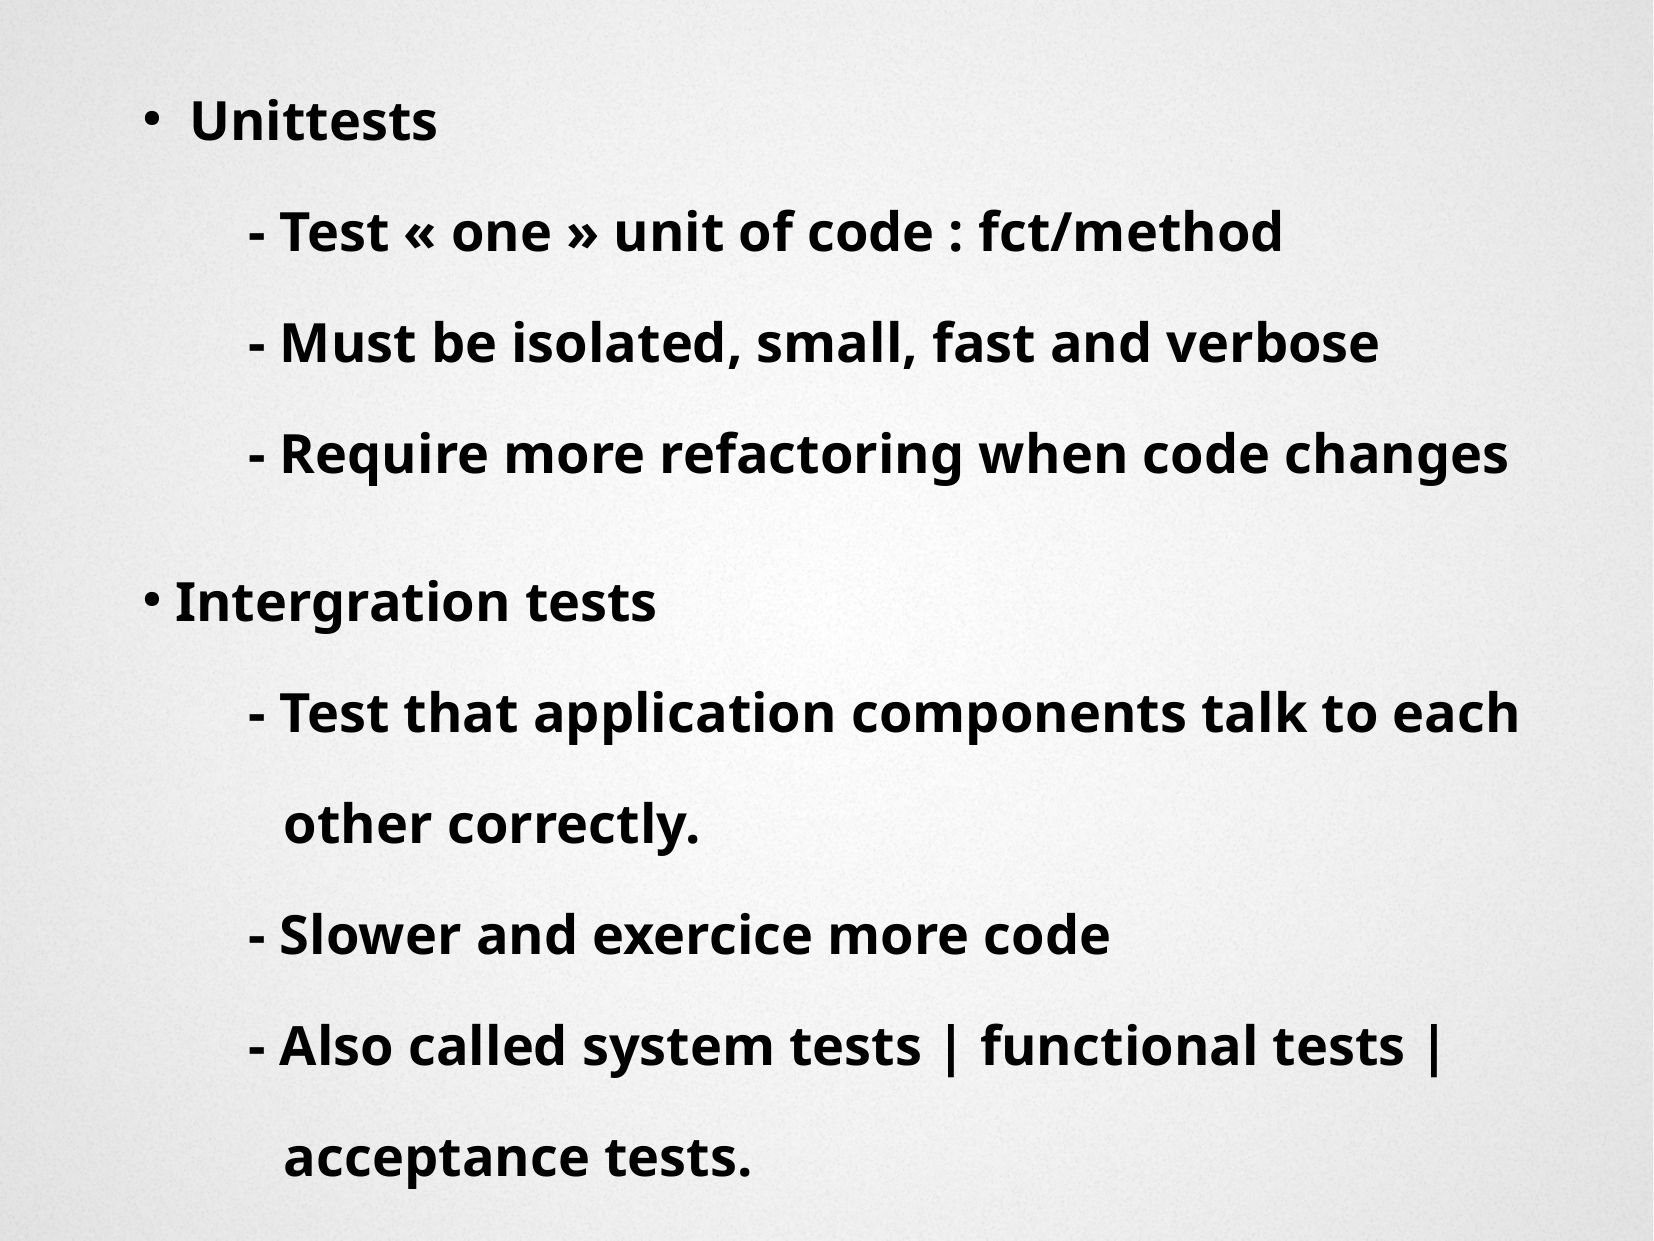

Unittests
- Test « one » unit of code : fct/method
- Must be isolated, small, fast and verbose
- Require more refactoring when code changes
 Intergration tests
- Test that application components talk to each
other correctly.
- Slower and exercice more code
- Also called system tests | functional tests |
acceptance tests.